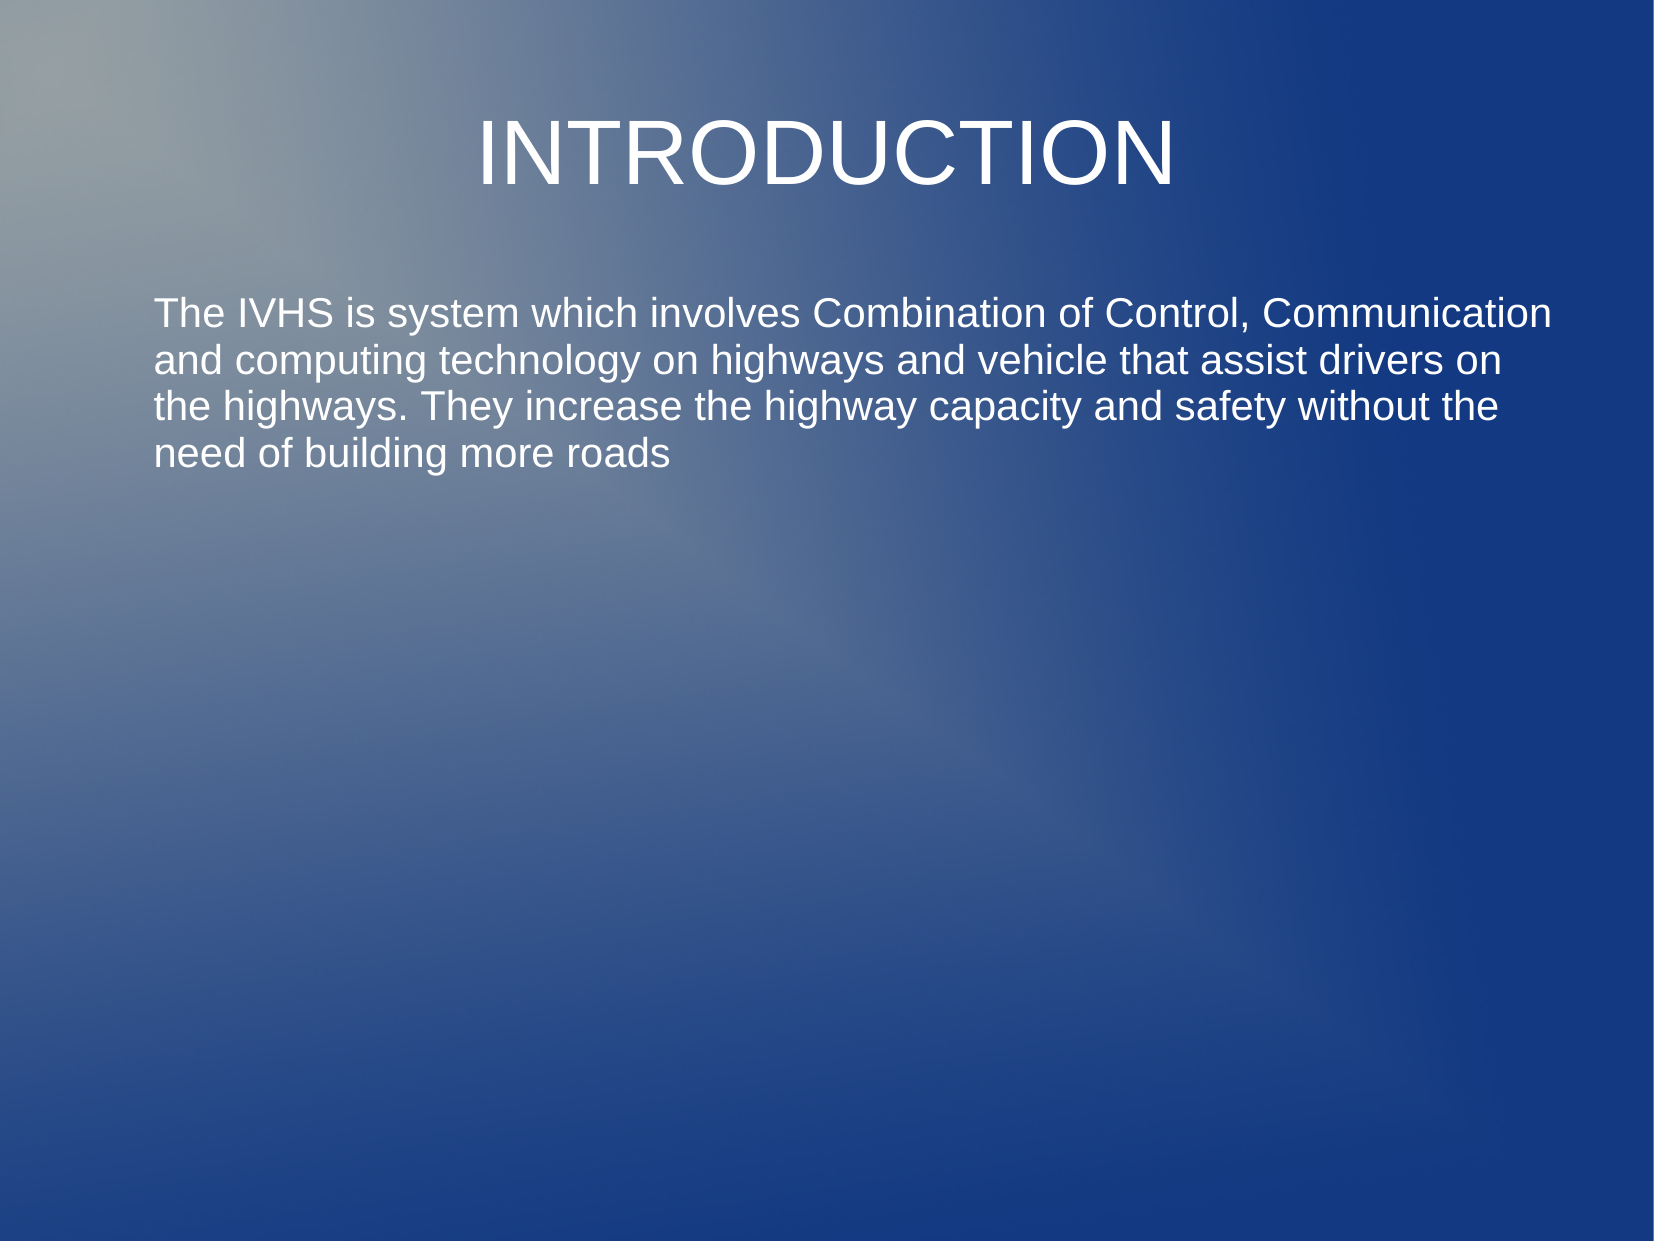

# INTRODUCTION
The IVHS is system which involves Combination of Control, Communication and computing technology on highways and vehicle that assist drivers on the highways. They increase the highway capacity and safety without the need of building more roads